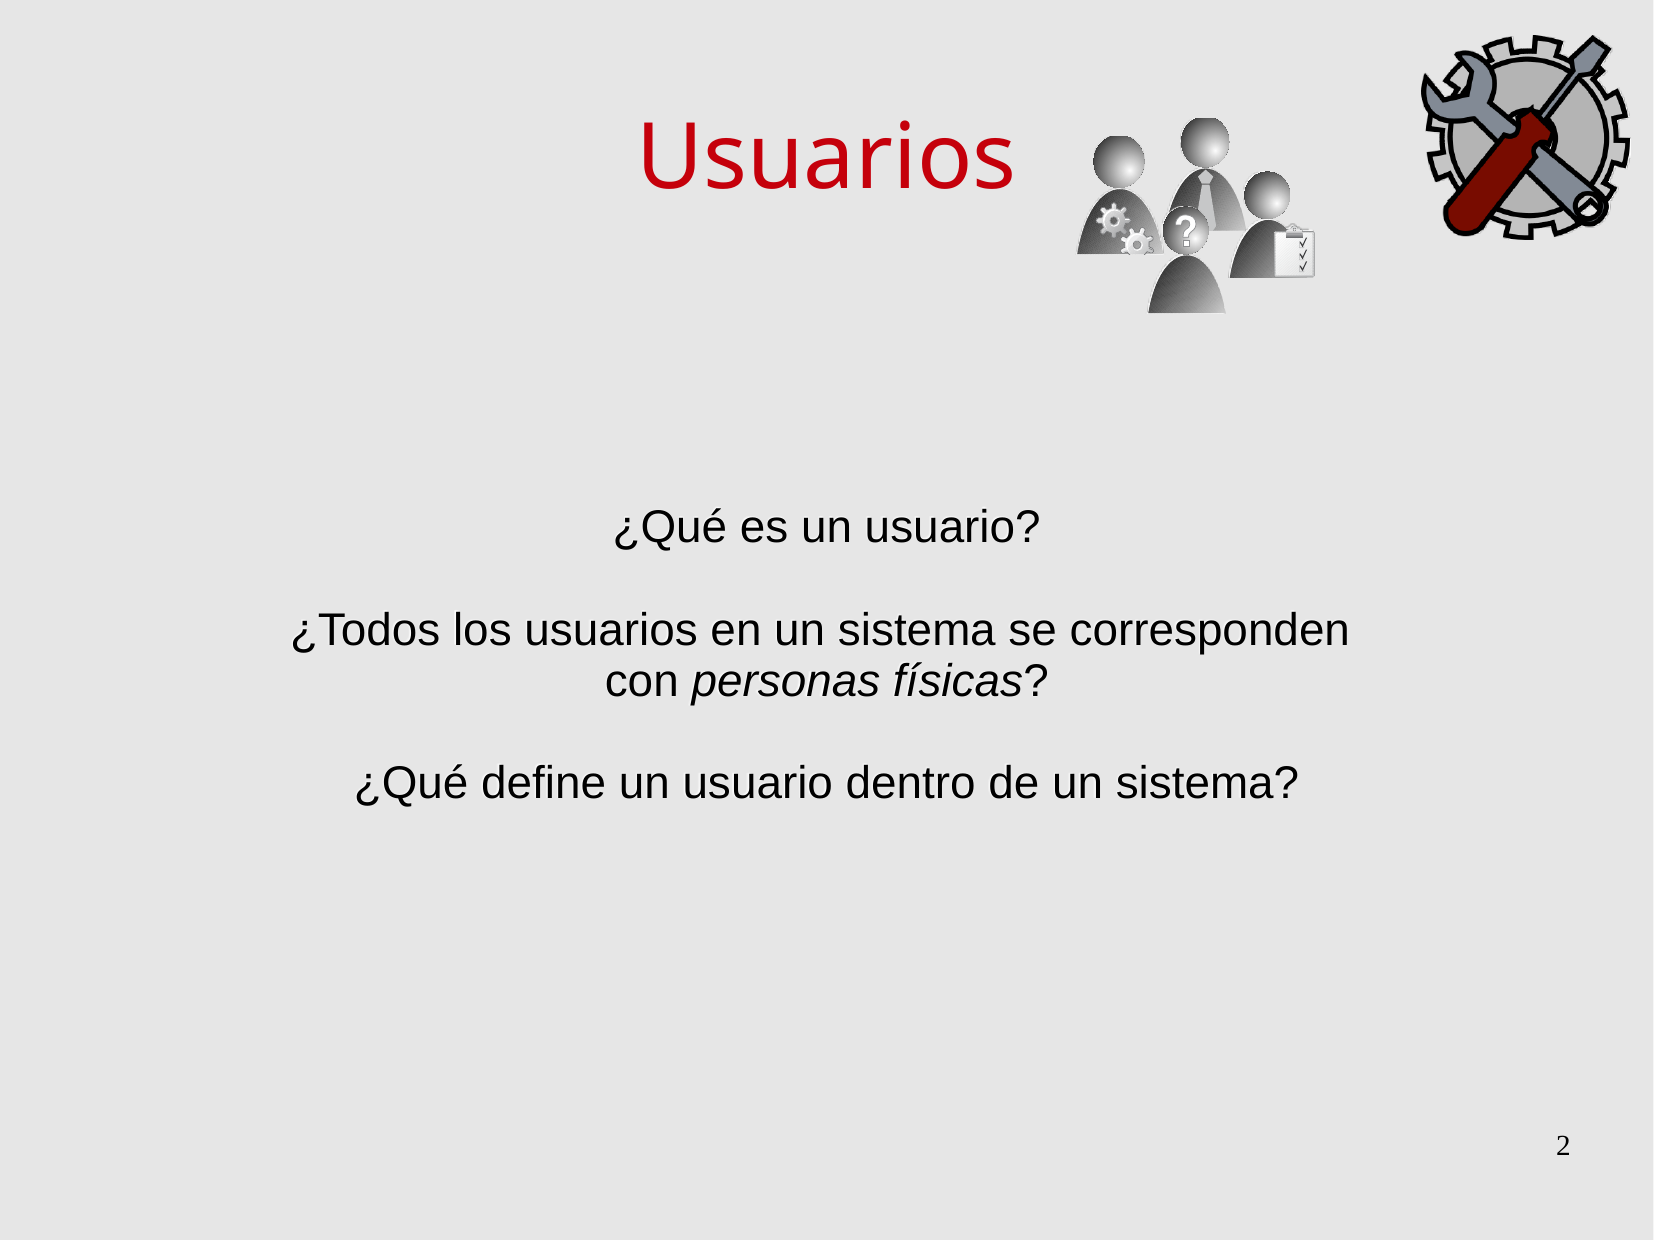

# Usuarios
¿Qué es un usuario?
¿Todos los usuarios en un sistema se corresponden
con personas físicas?
¿Qué define un usuario dentro de un sistema?
2